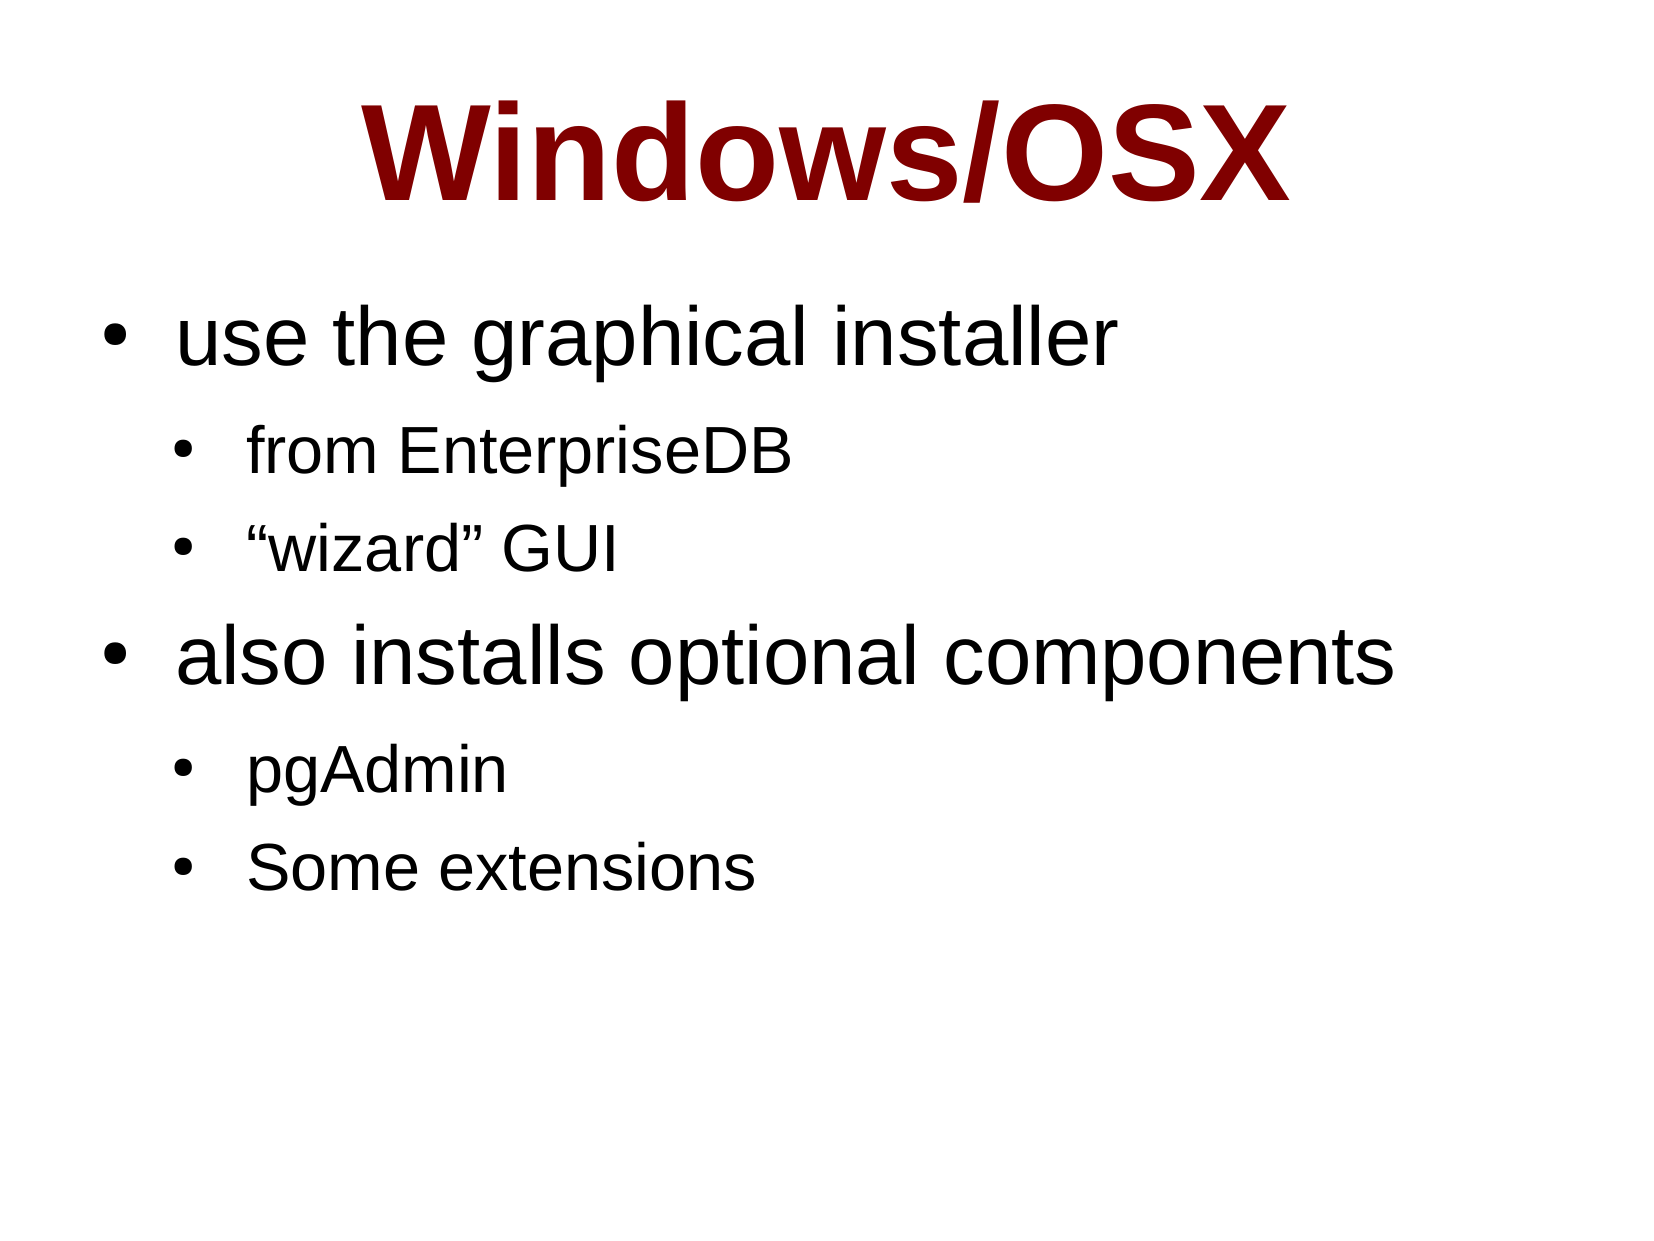

# Windows/OSX
use the graphical installer
from EnterpriseDB
“wizard” GUI
also installs optional components
pgAdmin
Some extensions